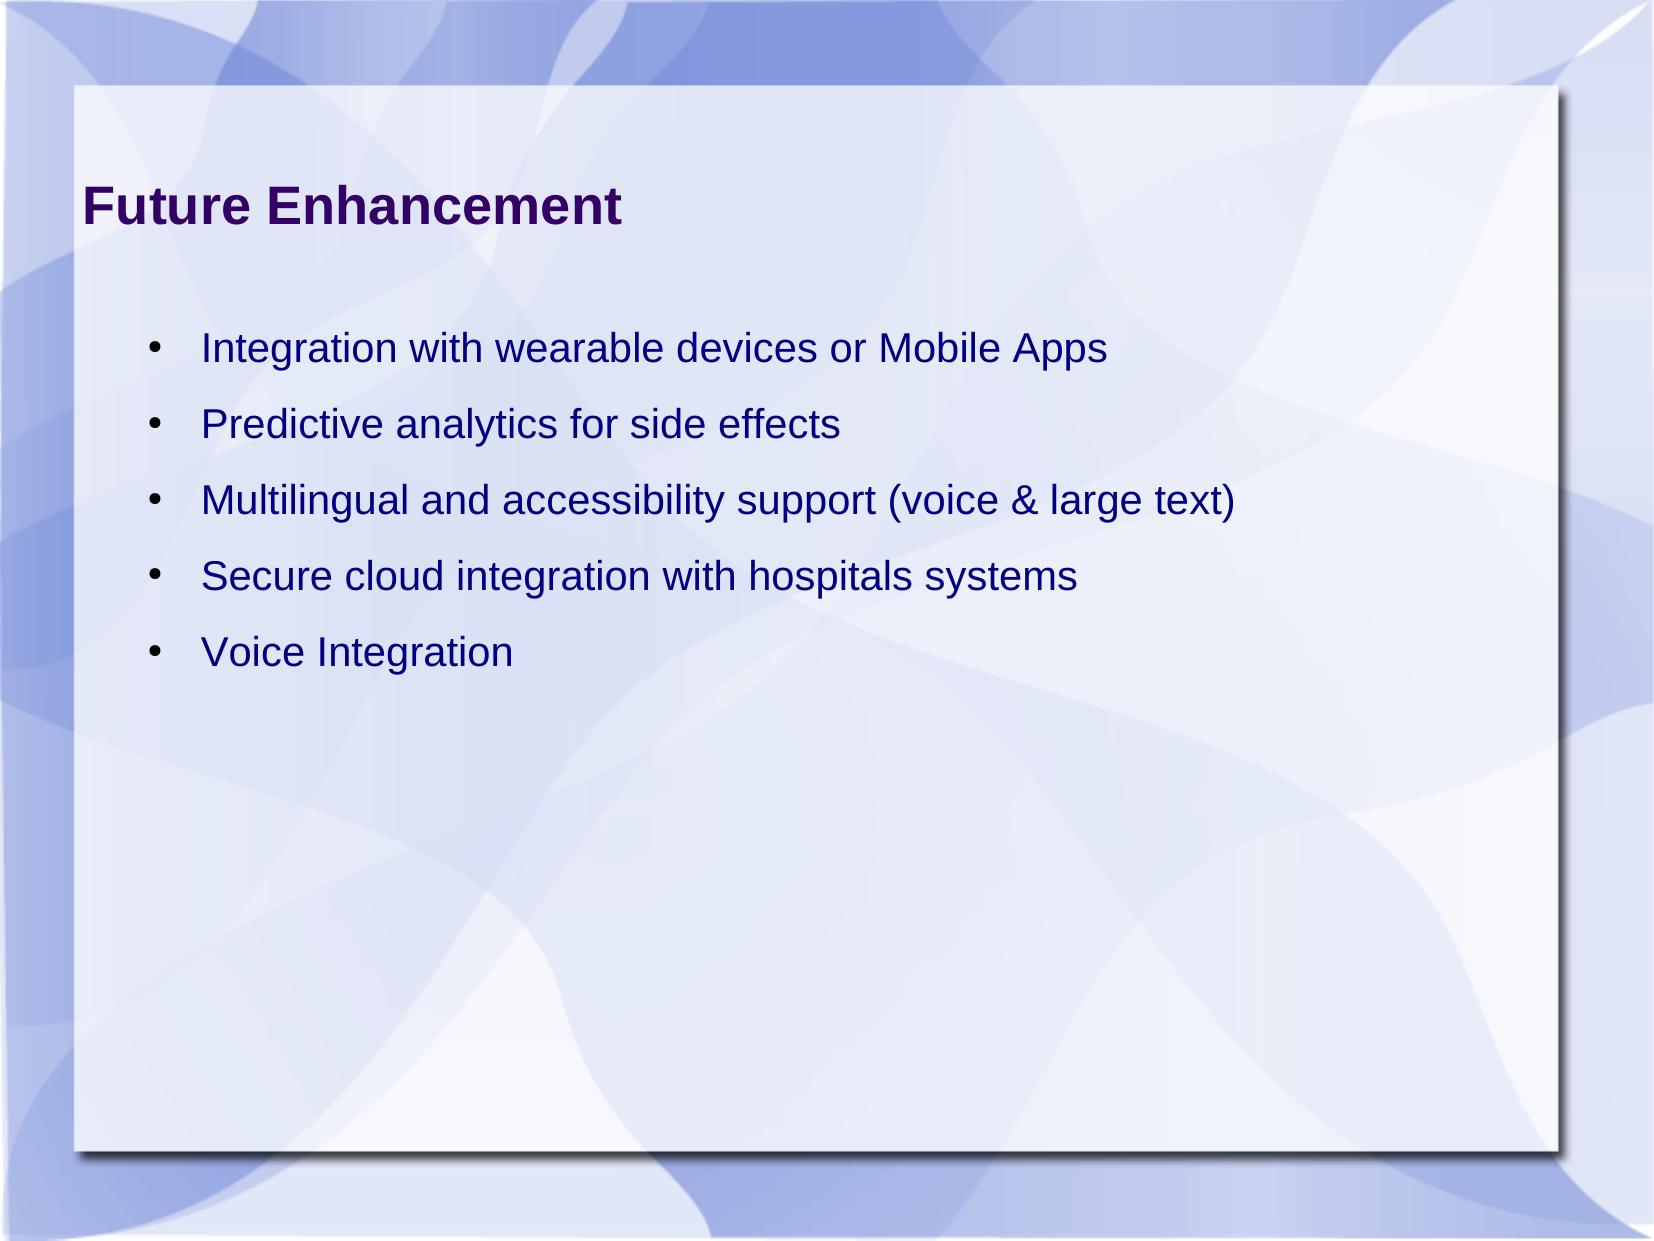

# Future Enhancement
Integration with wearable devices or Mobile Apps
Predictive analytics for side effects
Multilingual and accessibility support (voice & large text)
Secure cloud integration with hospitals systems
Voice Integration